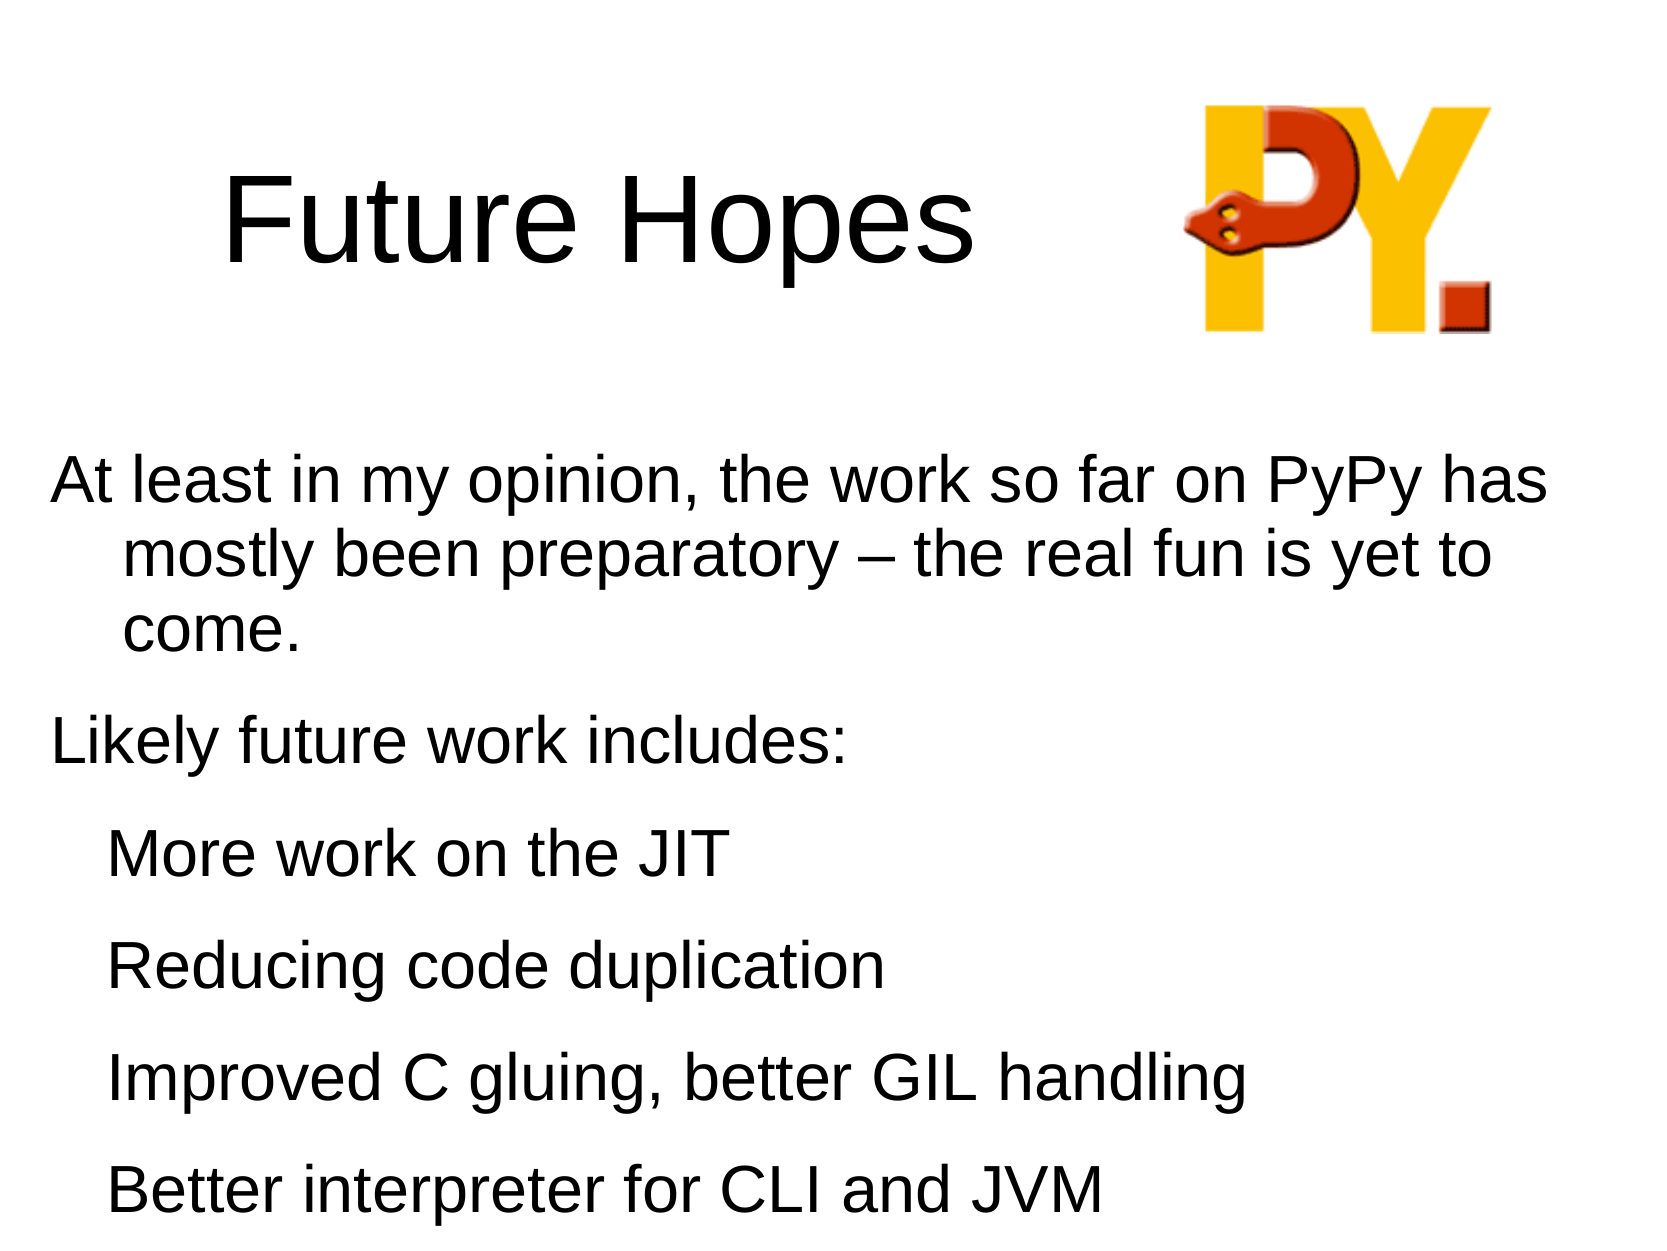

# Future Hopes
At least in my opinion, the work so far on PyPy has mostly been preparatory – the real fun is yet to come.
Likely future work includes:
More work on the JIT
Reducing code duplication
Improved C gluing, better GIL handling
Better interpreter for CLI and JVM